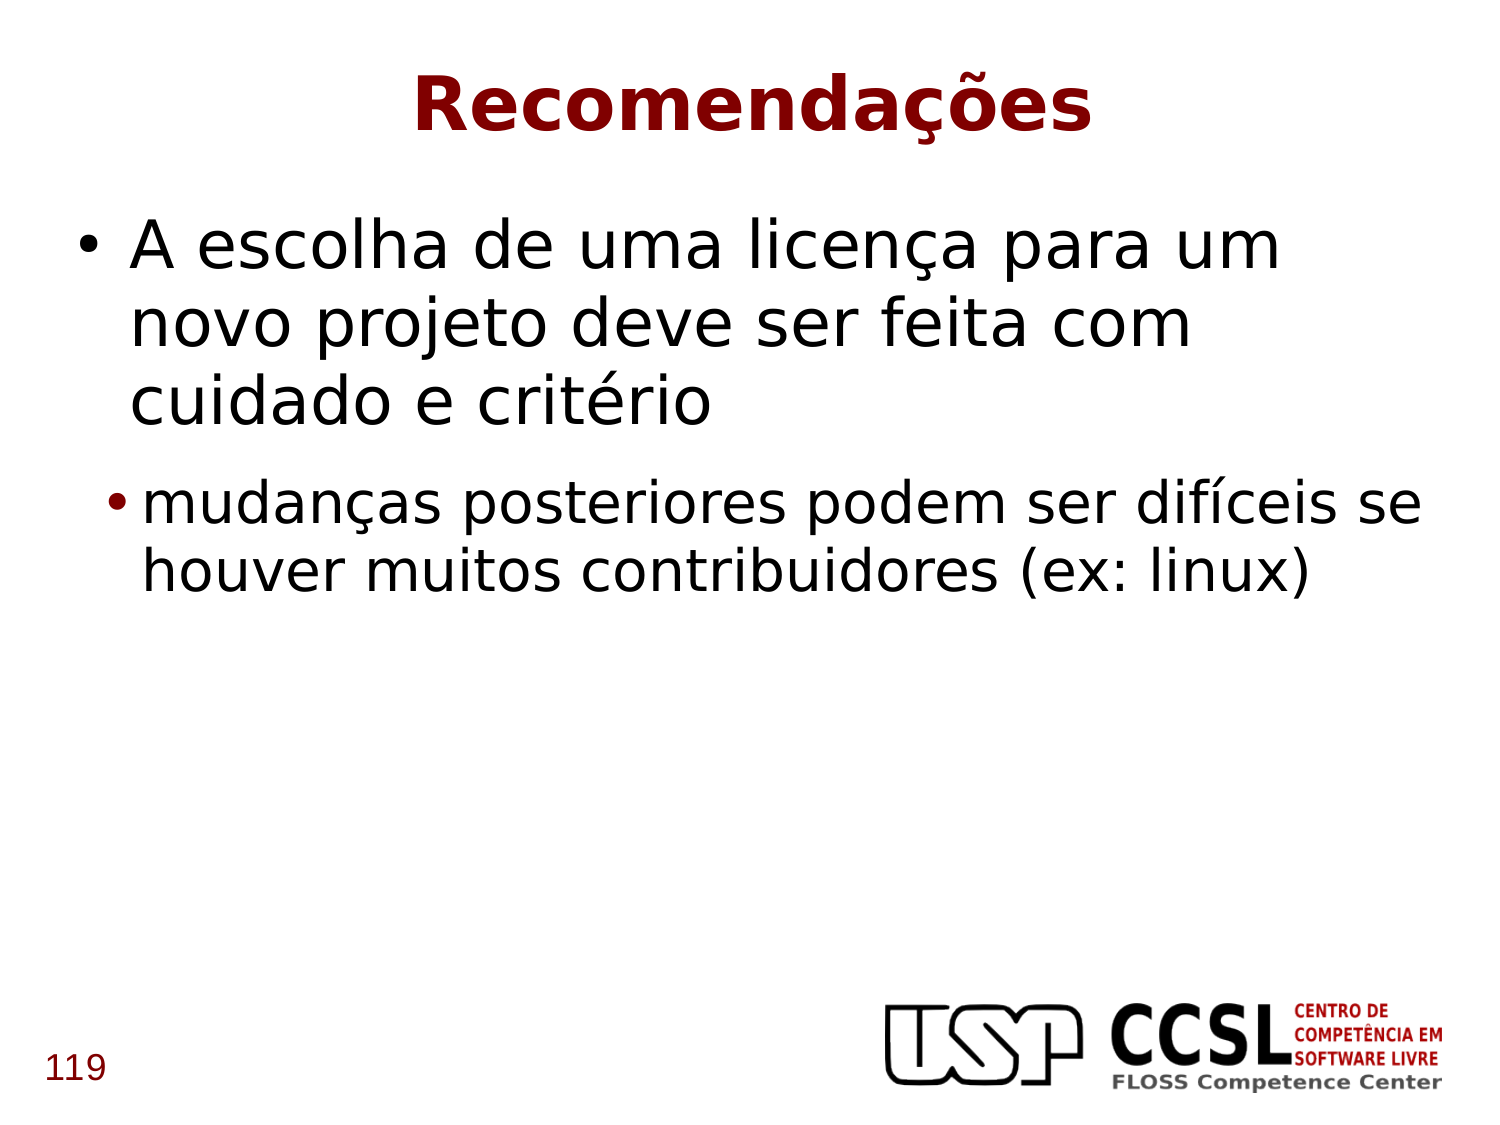

# Recomendações
A escolha de uma licença para um novo projeto deve ser feita com cuidado e critério
mudanças posteriores podem ser difíceis se houver muitos contribuidores (ex: linux)